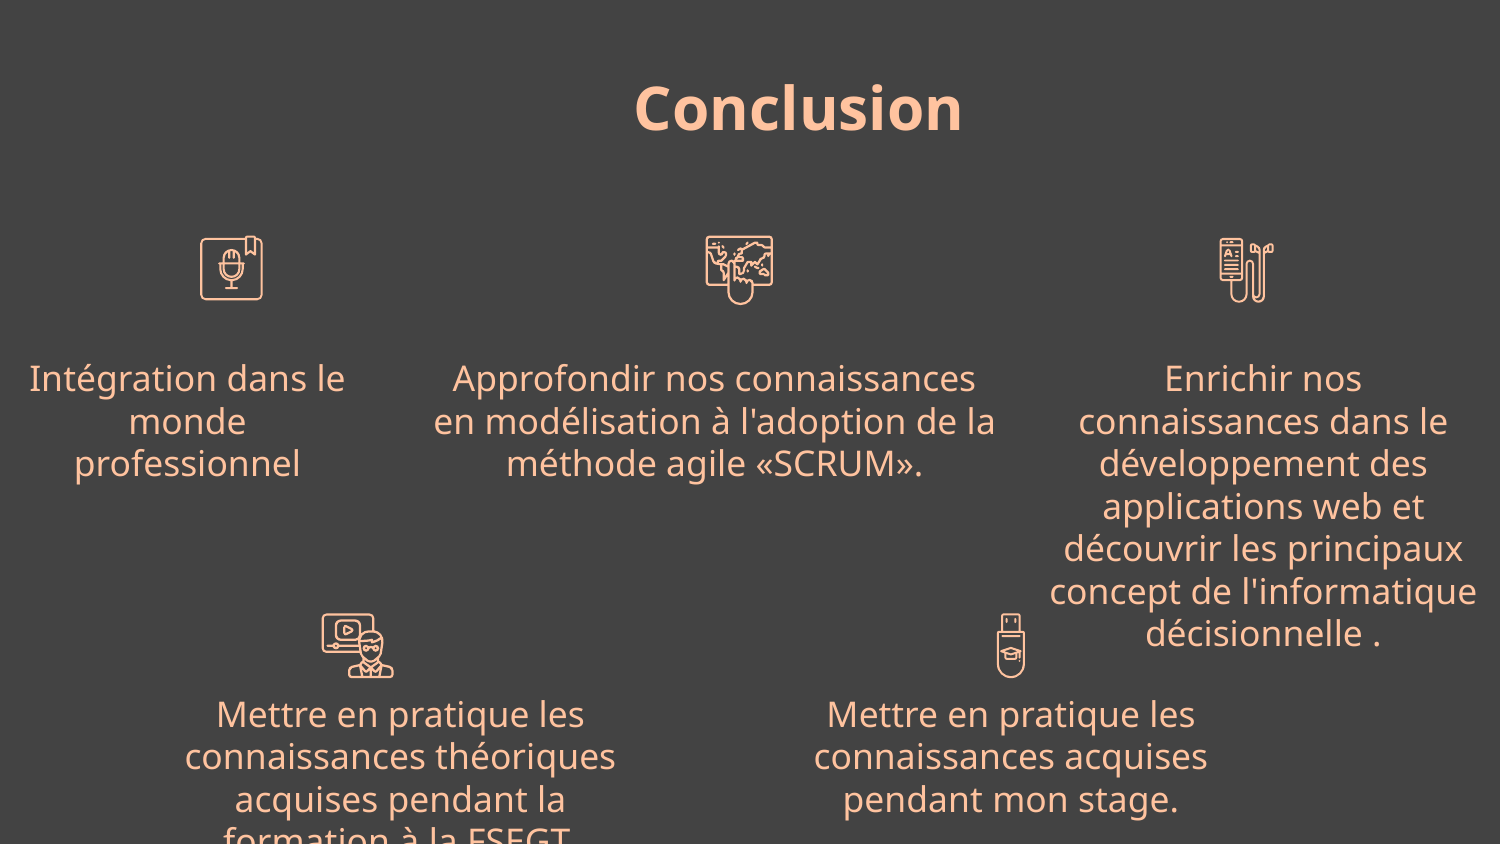

# Conclusion
Intégration dans le monde professionnel
Approfondir nos connaissances en modélisation à l'adoption de la méthode agile «SCRUM».
Enrichir nos connaissances dans le développement des applications web et découvrir les principaux concept de l'informatique décisionnelle .
Mettre en pratique les connaissances théoriques acquises pendant la formation à la FSEGT.
Mettre en pratique les connaissances acquises pendant mon stage.